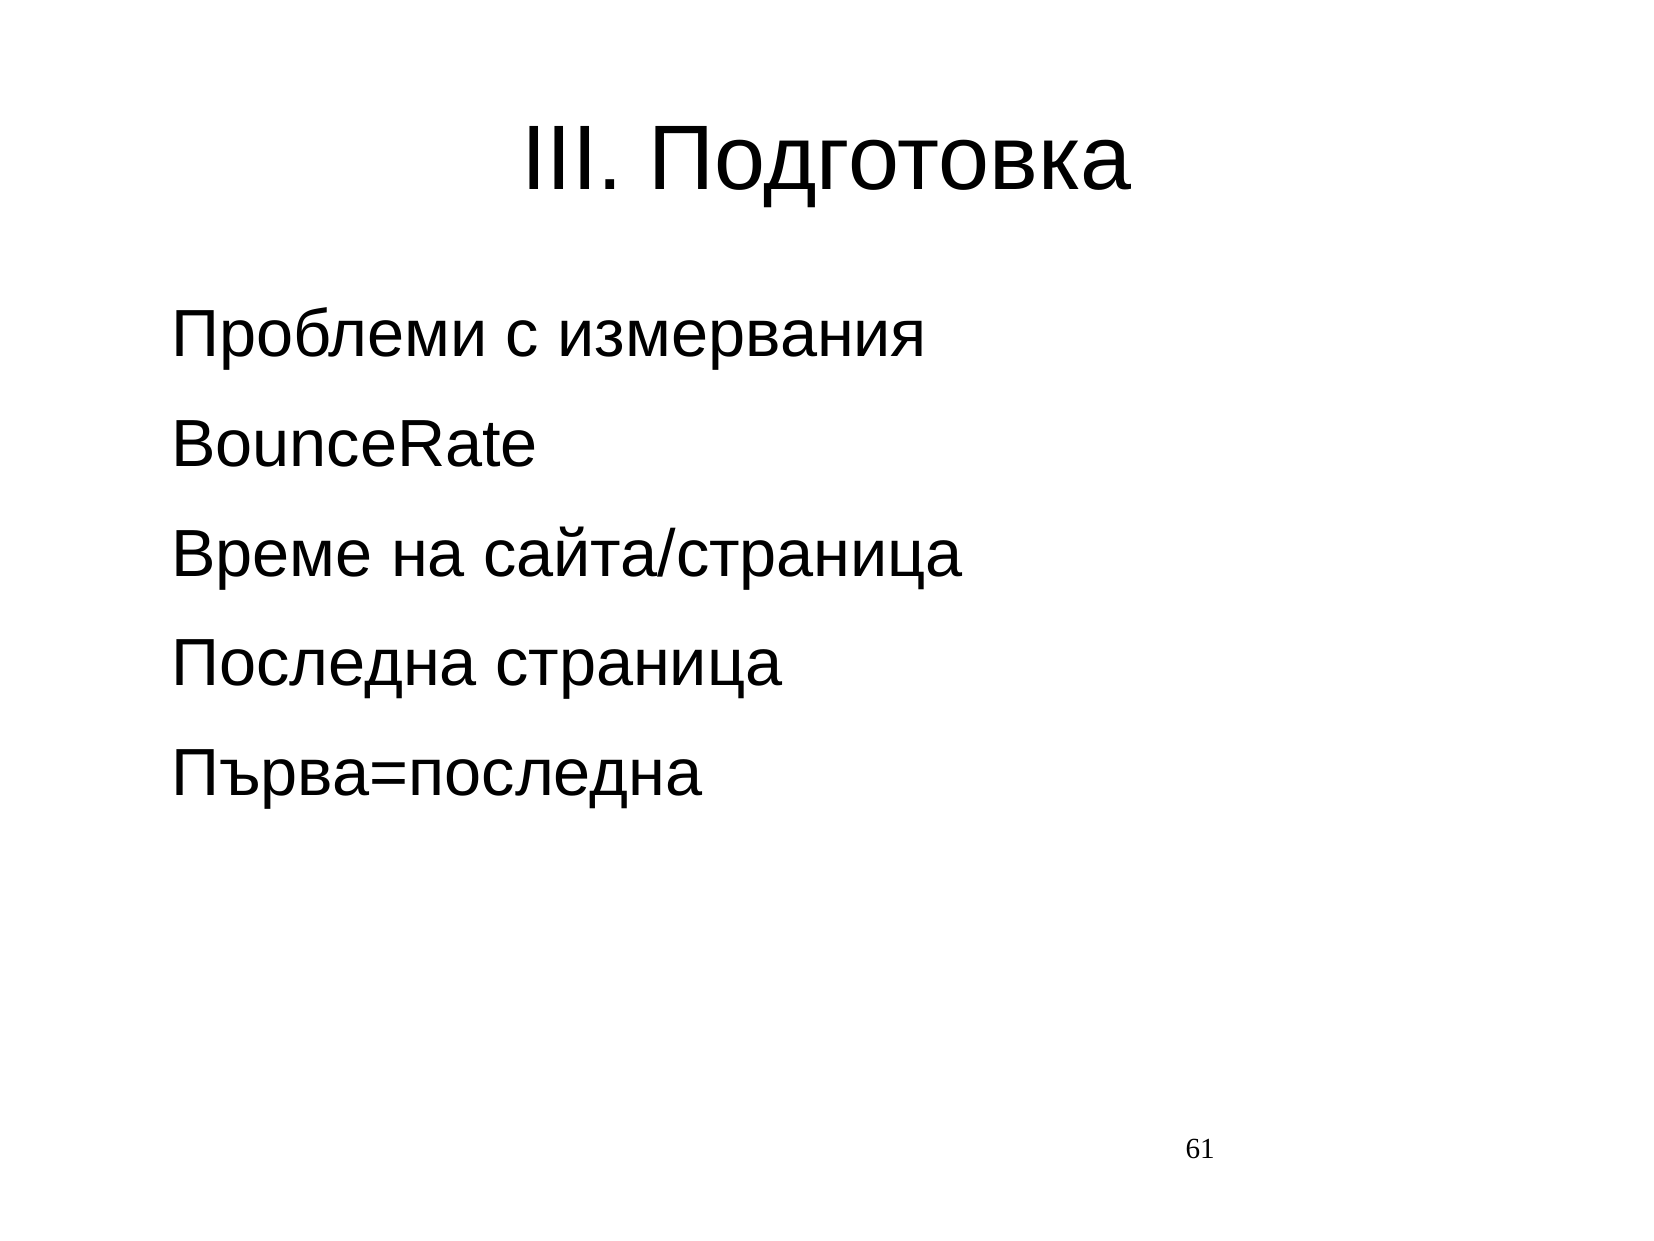

# III. Подготовка
Проблеми с измервания
BounceRate
Време на сайта/страница
Последна страница
Първа=последна